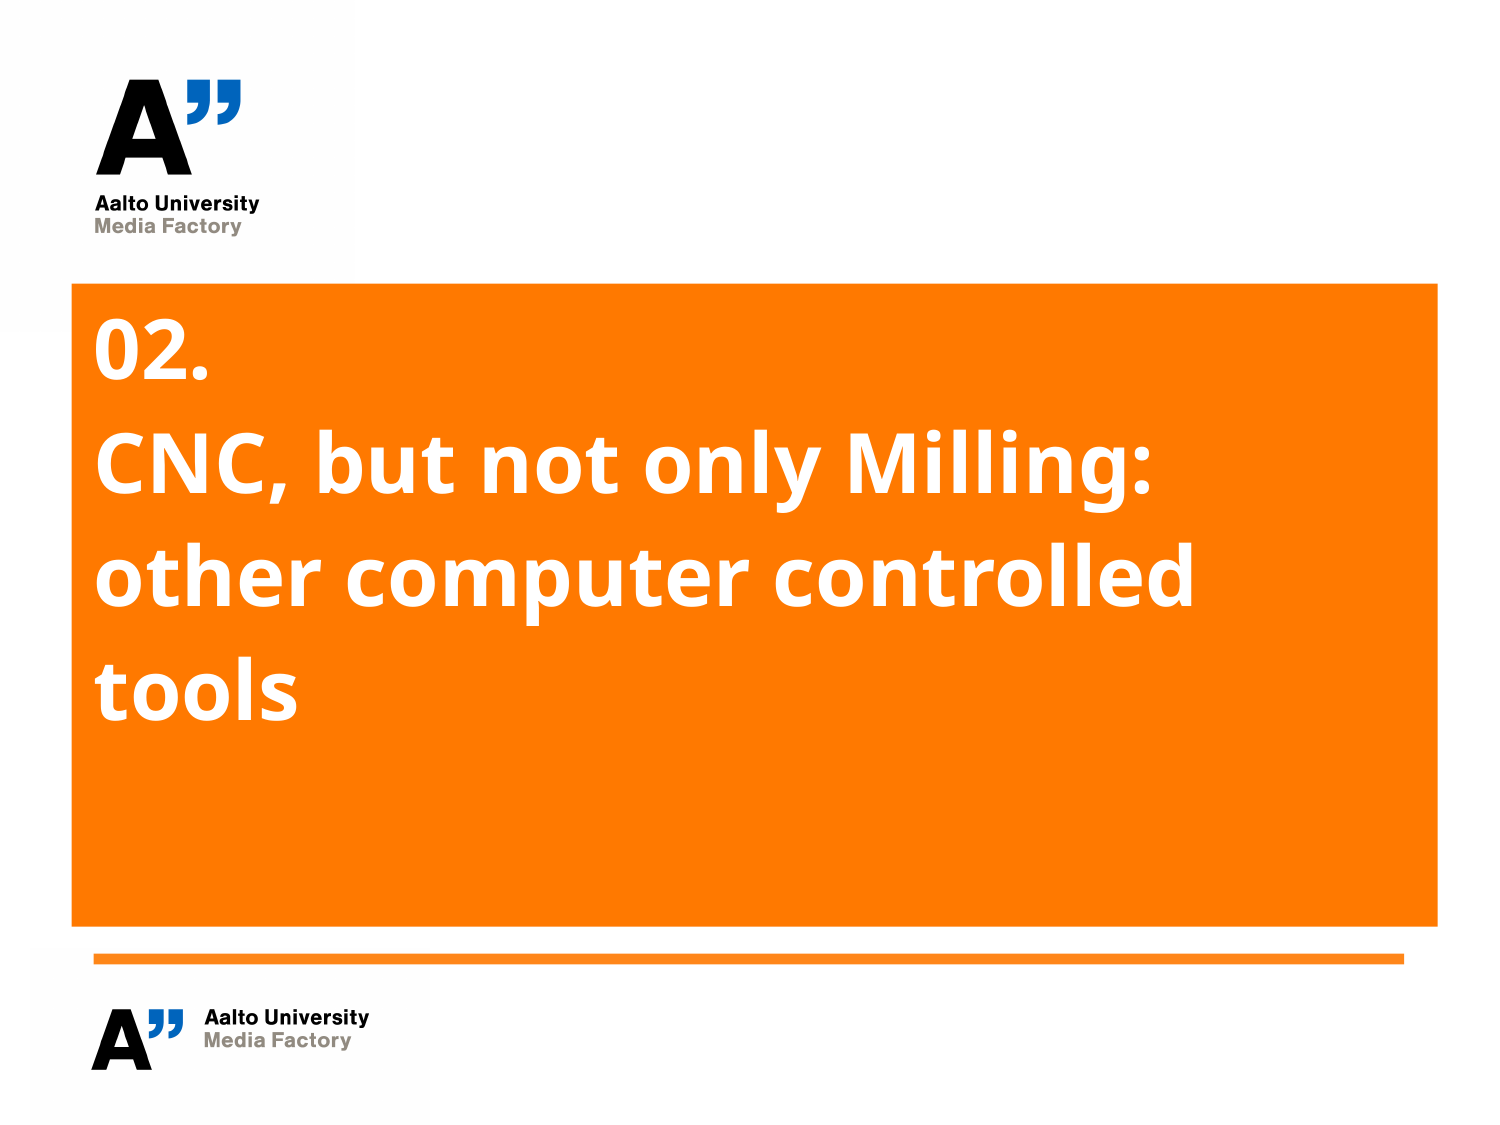

#
02.
CNC, but not only Milling:
other computer controlled tools